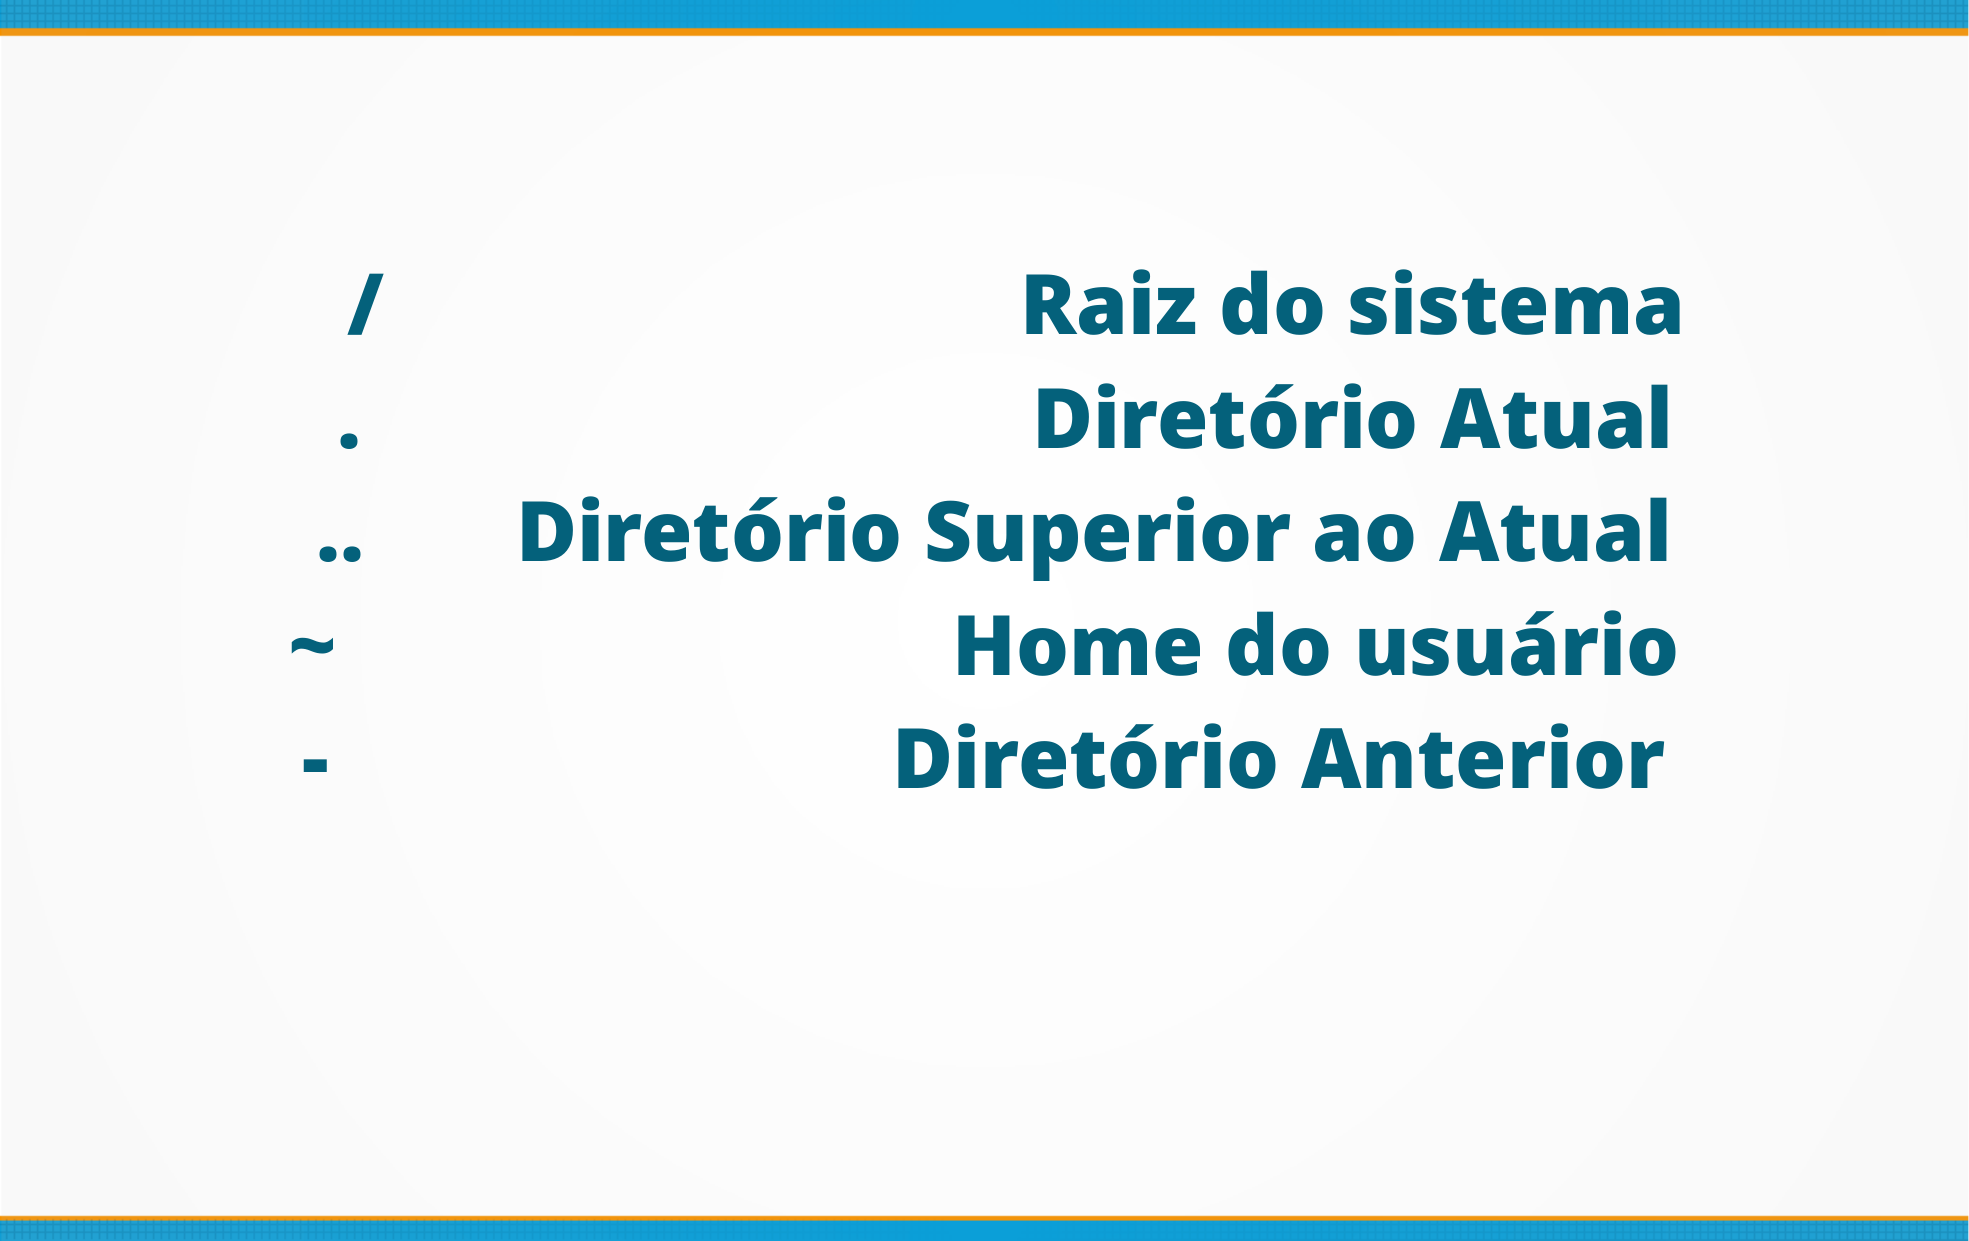

# /	 								Raiz do sistema
 .										Diretório Atual
 .. 		Diretório Superior ao Atual
~	 								Home do usuário
-								Diretório Anterior